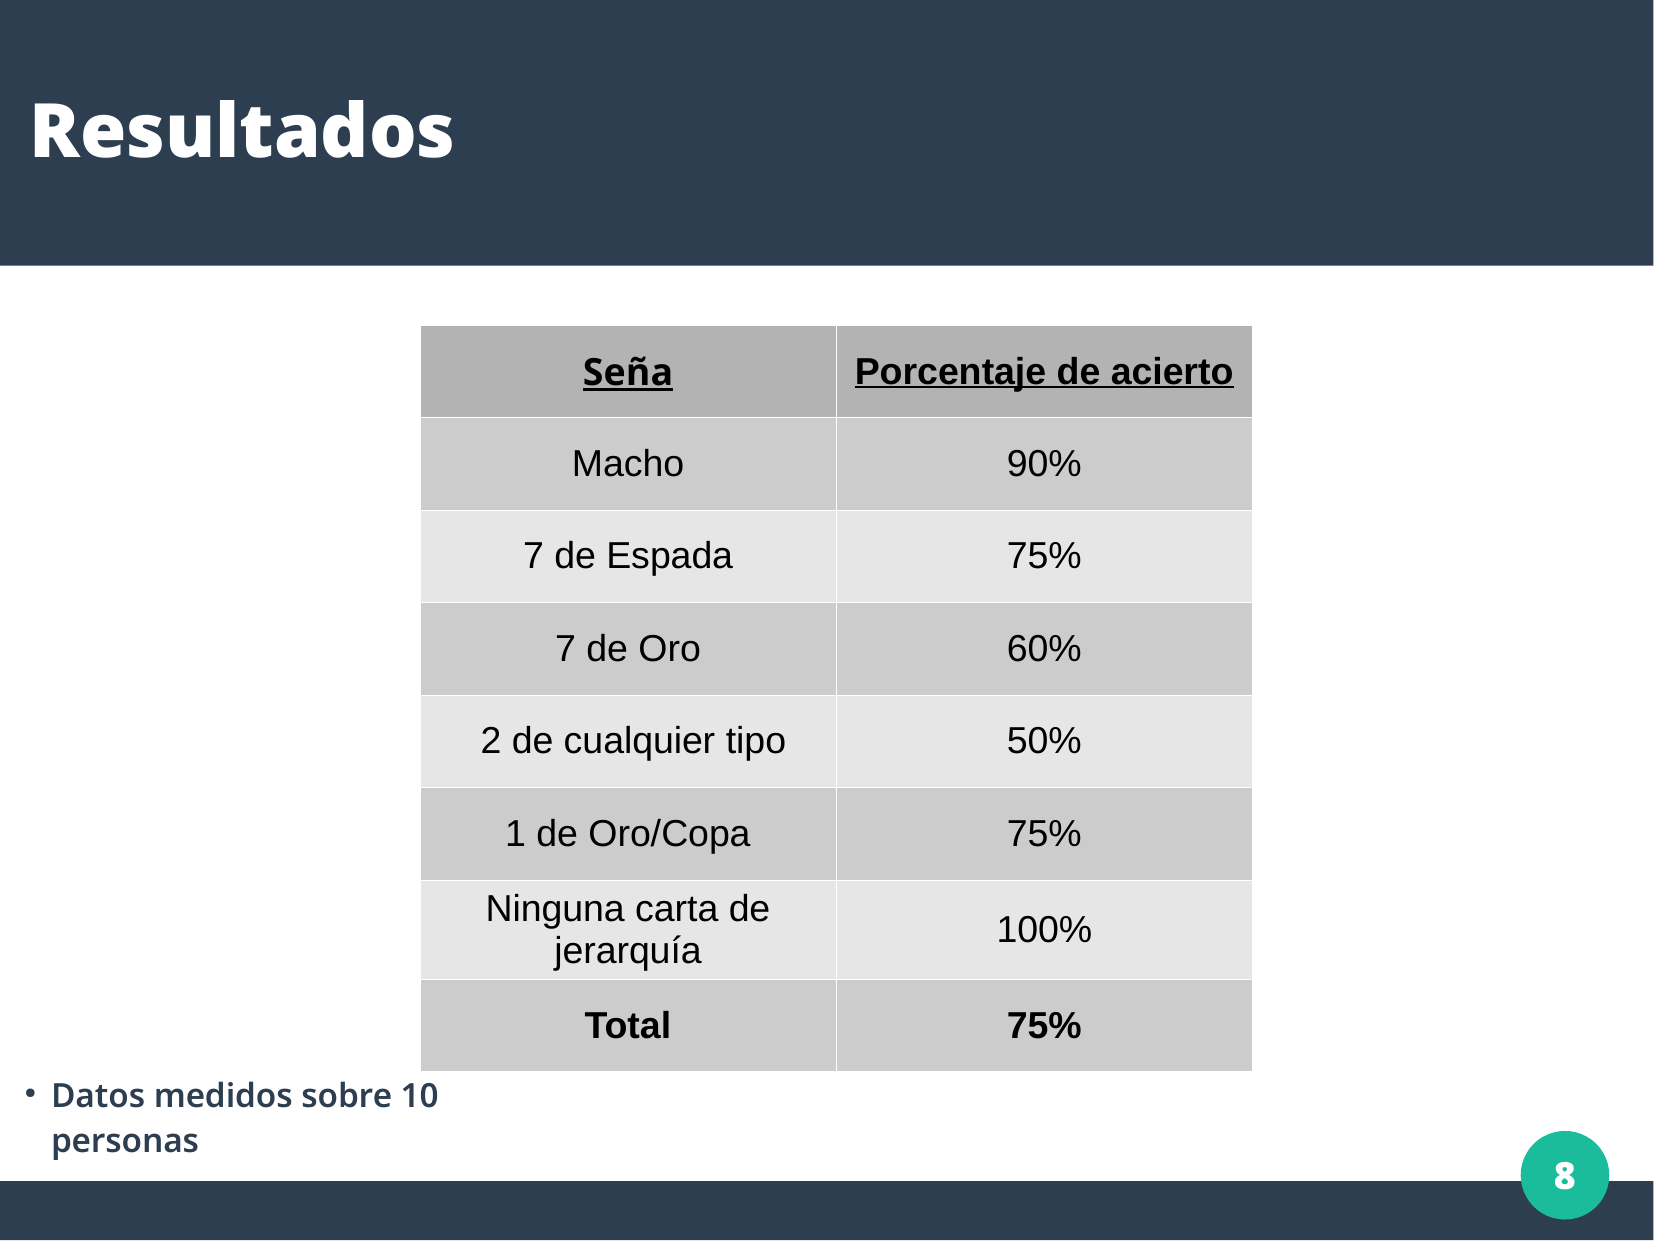

# Resultados
| Seña | Porcentaje de acierto |
| --- | --- |
| Macho | 90% |
| 7 de Espada | 75% |
| 7 de Oro | 60% |
| 2 de cualquier tipo | 50% |
| 1 de Oro/Copa | 75% |
| Ninguna carta de jerarquía | 100% |
| Total | 75% |
Datos medidos sobre 10 personas
8